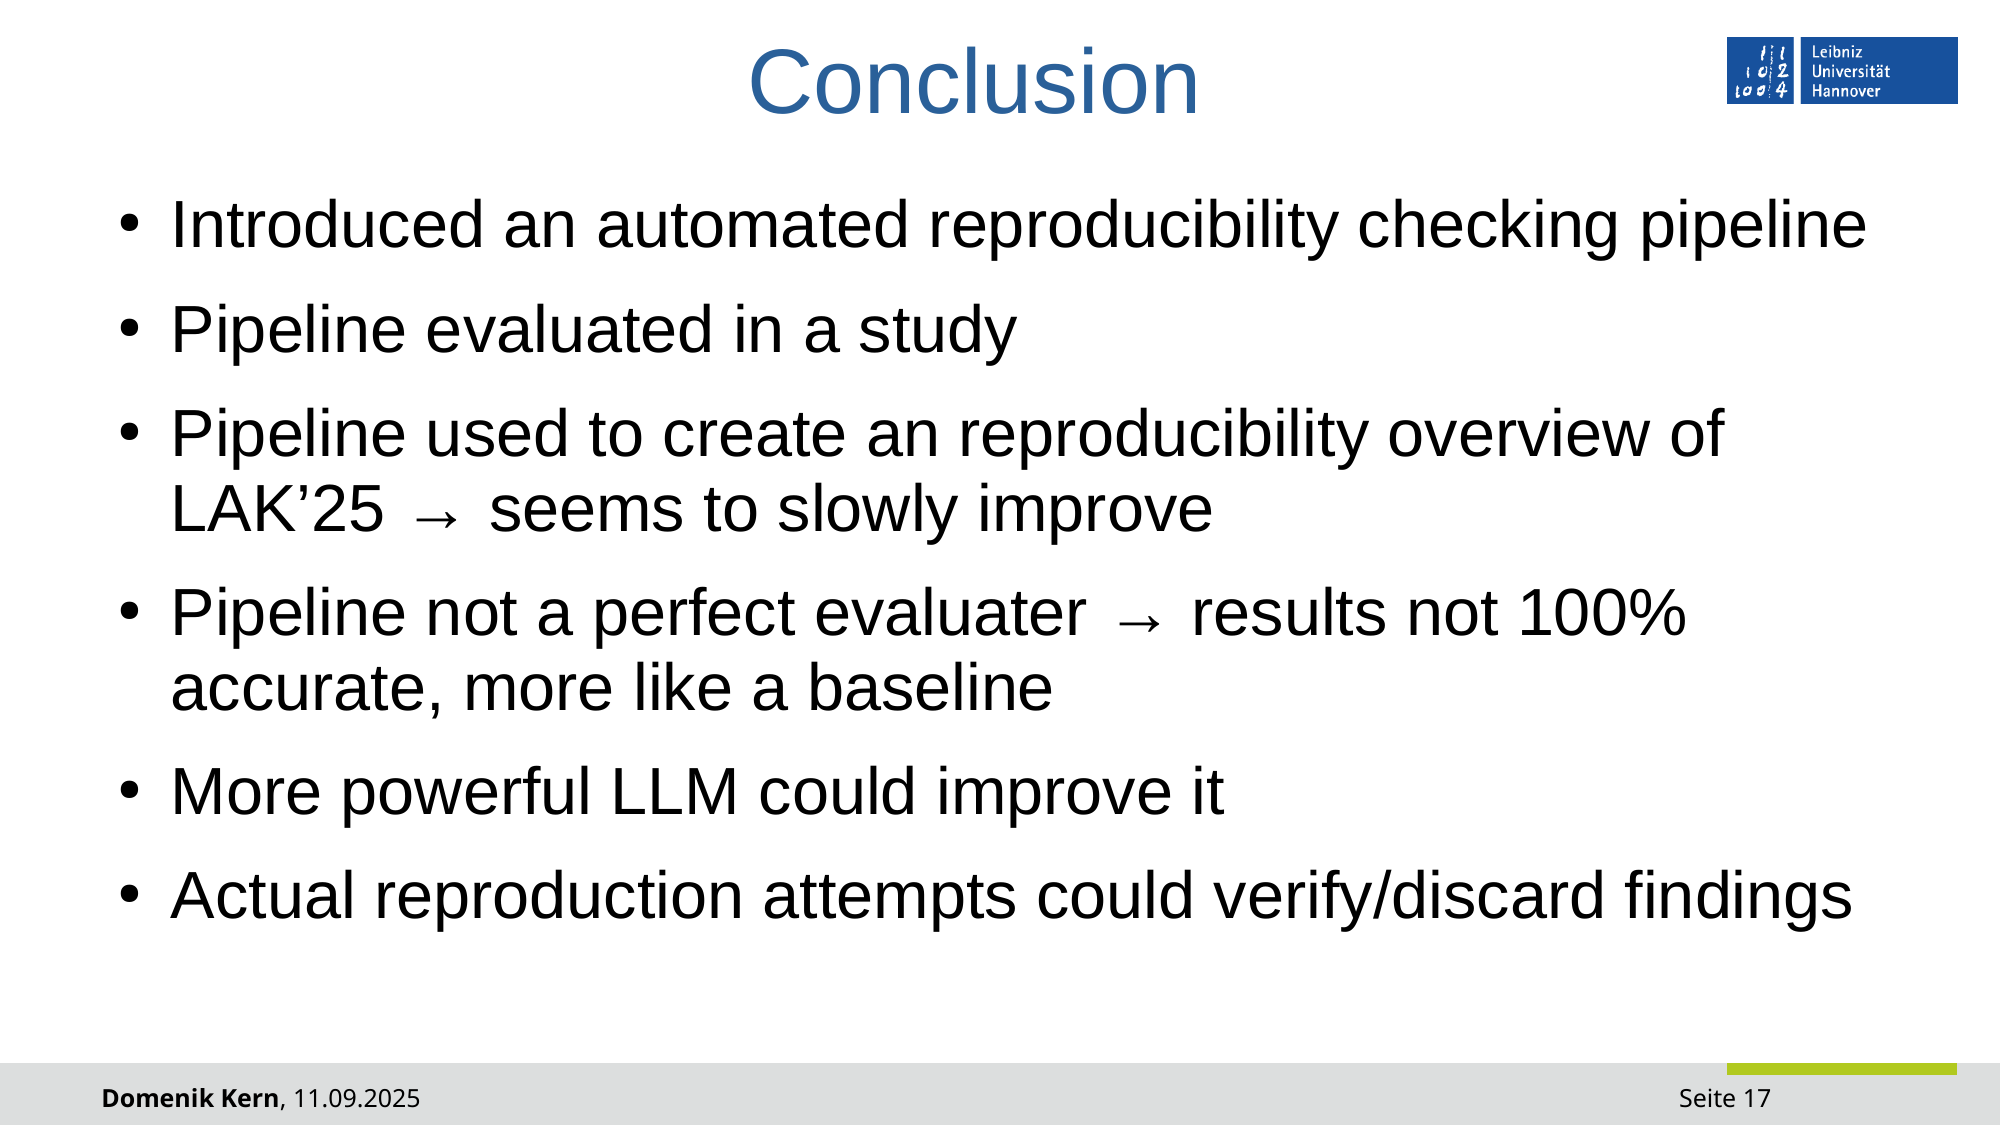

# Conclusion
Introduced an automated reproducibility checking pipeline
Pipeline evaluated in a study
Pipeline used to create an reproducibility overview of LAK’25 → seems to slowly improve
Pipeline not a perfect evaluater → results not 100% accurate, more like a baseline
More powerful LLM could improve it
Actual reproduction attempts could verify/discard findings